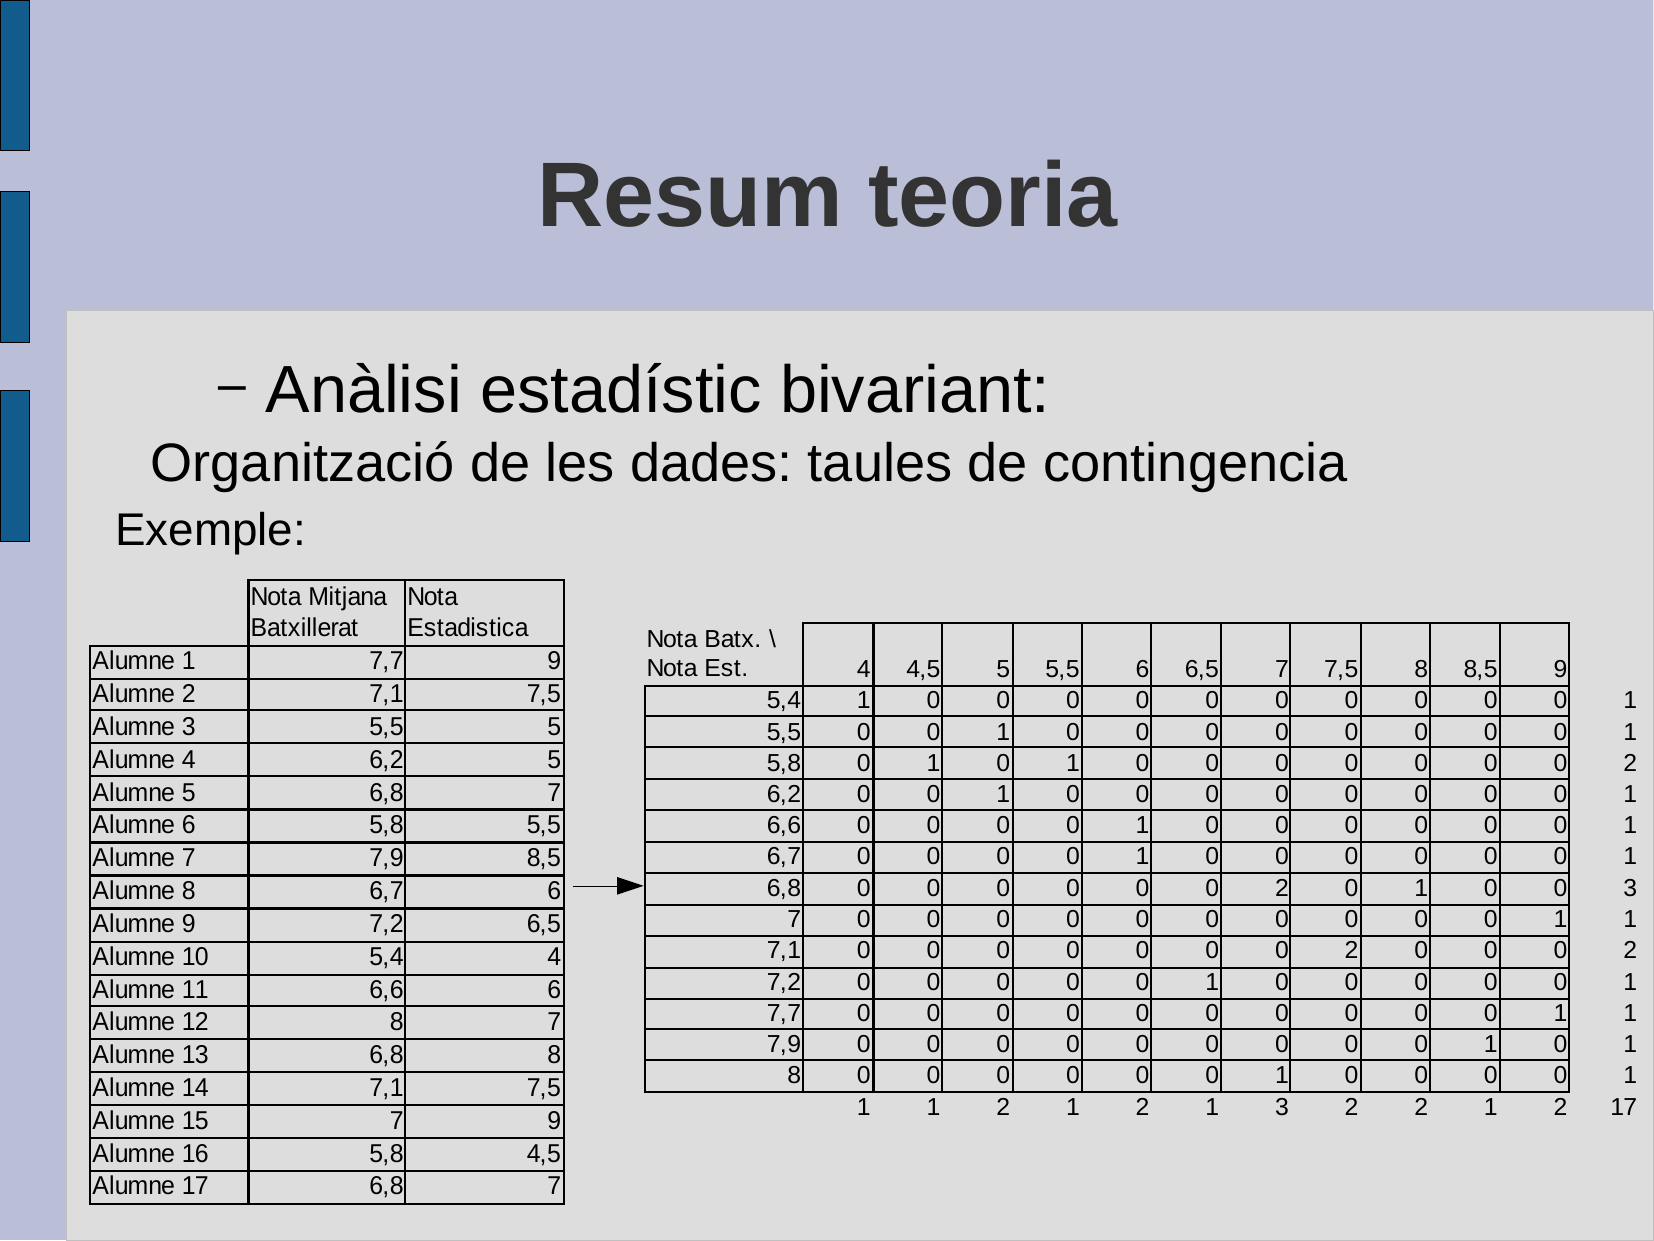

# Resum teoria
Anàlisi estadístic bivariant:
Organització de les dades: taules de contingencia
Exemple: